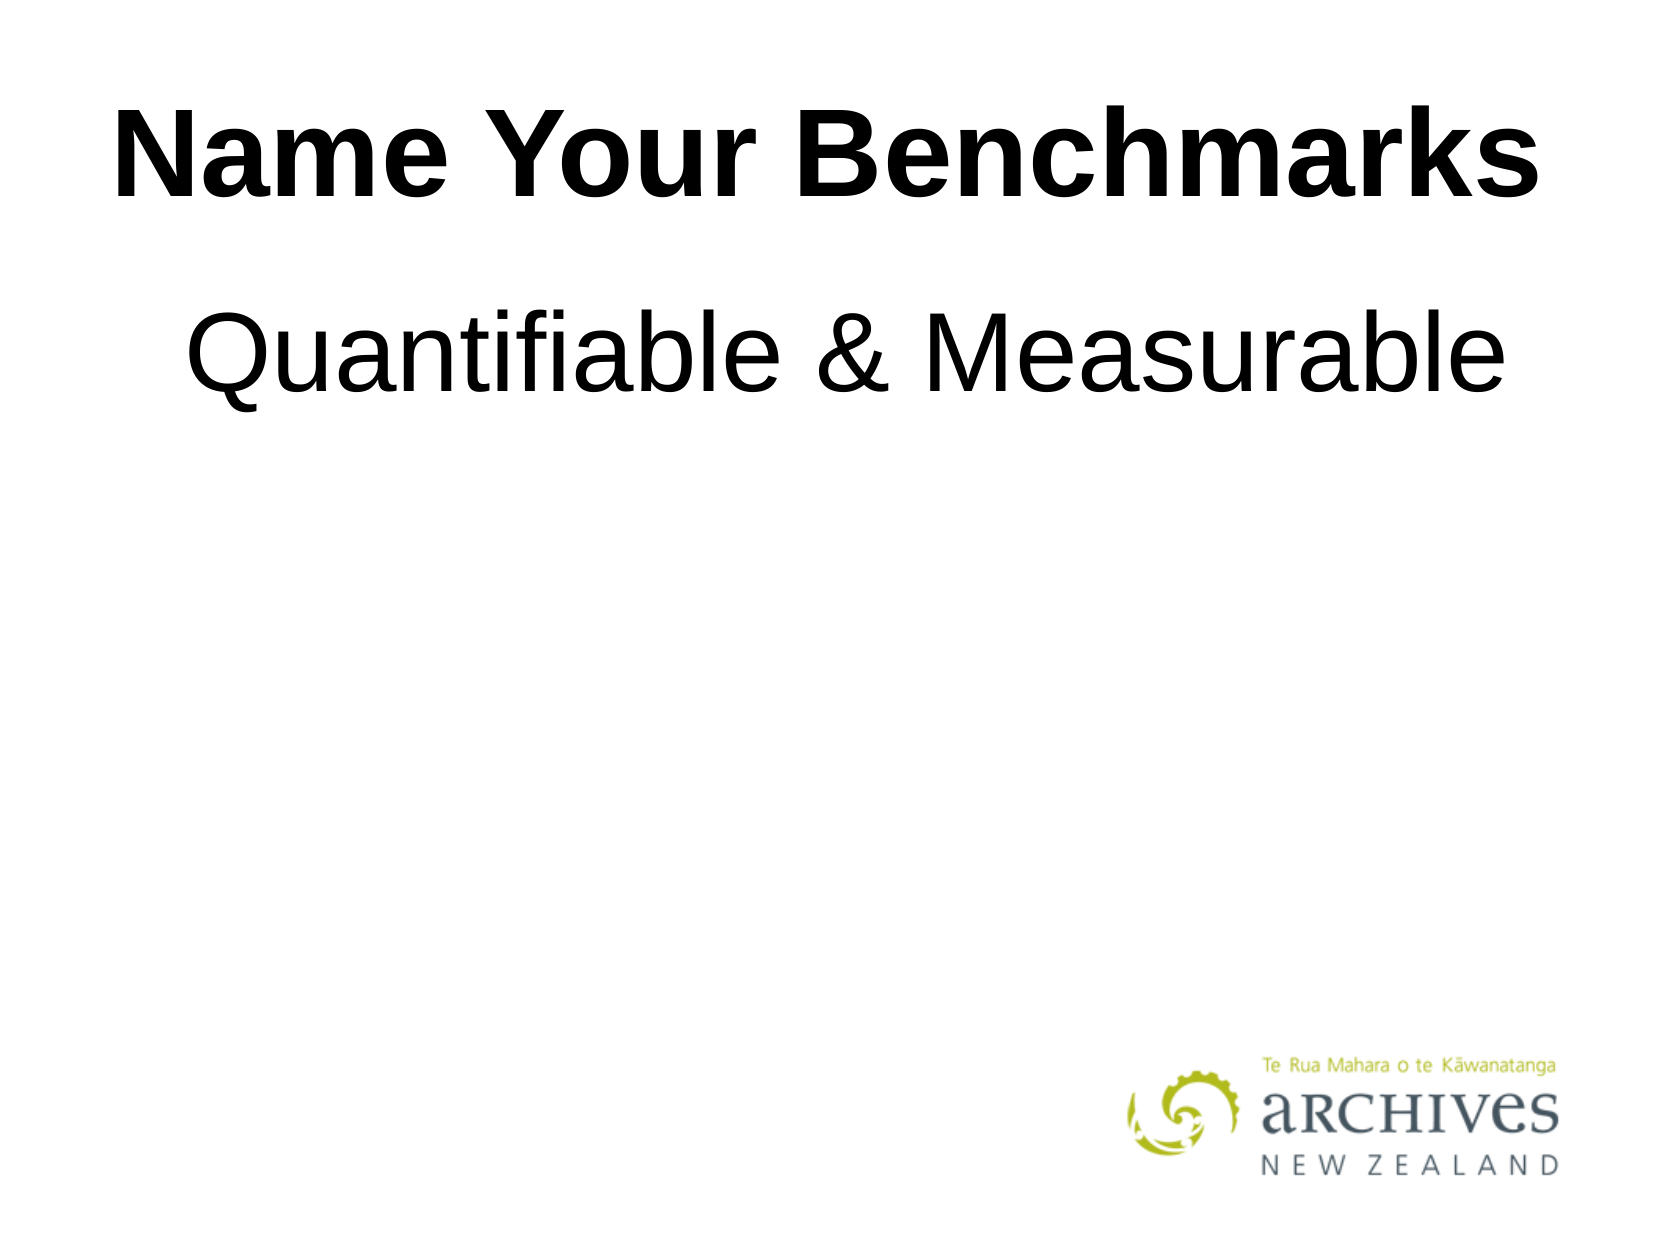

# Name Your Benchmarks
Quantifiable & Measurable